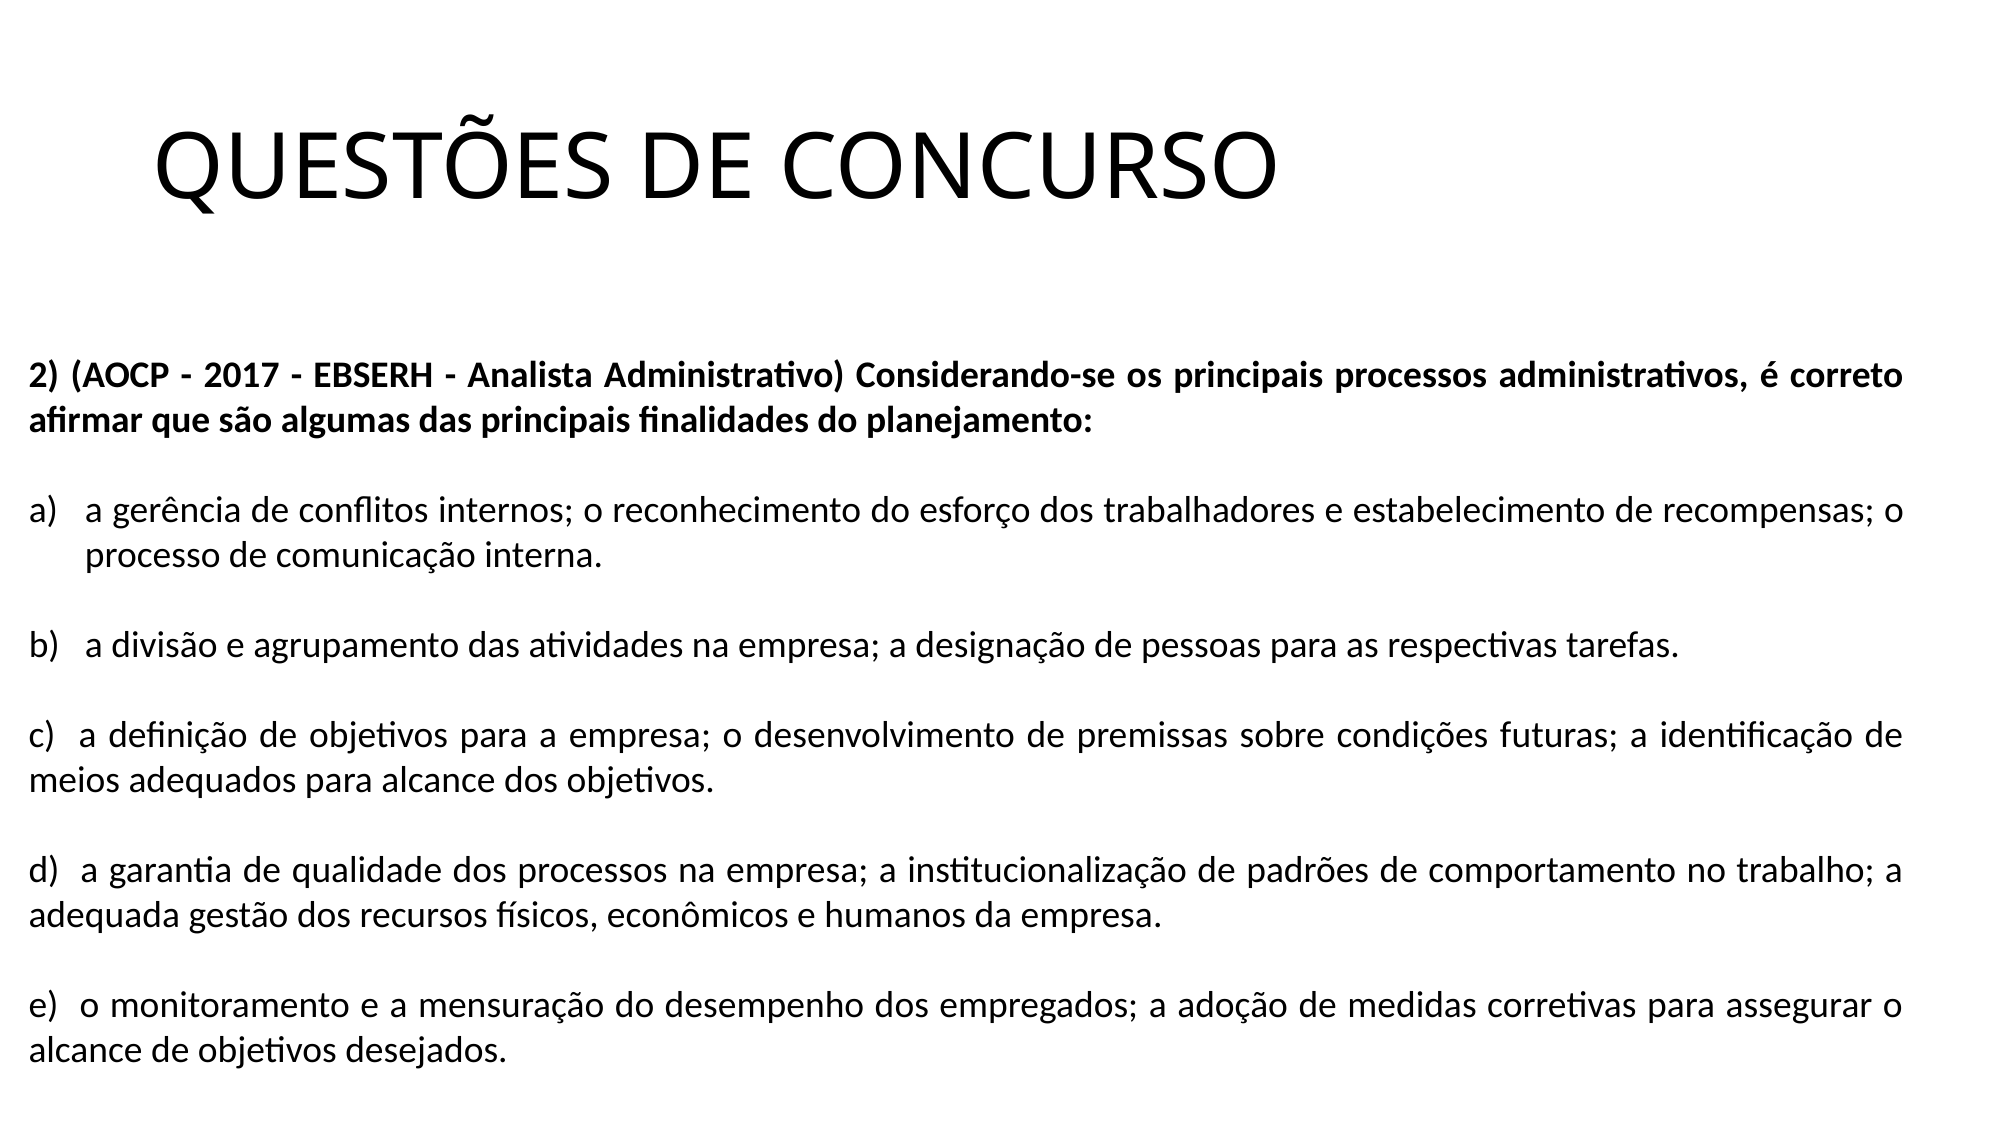

# QUESTÕES DE CONCURSO
2) (AOCP - 2017 - EBSERH - Analista Administrativo) Considerando-se os principais processos administrativos, é correto afirmar que são algumas das principais finalidades do planejamento:
a gerência de conflitos internos; o reconhecimento do esforço dos trabalhadores e estabelecimento de recompensas; o processo de comunicação interna.
a divisão e agrupamento das atividades na empresa; a designação de pessoas para as respectivas tarefas.
c) a definição de objetivos para a empresa; o desenvolvimento de premissas sobre condições futuras; a identificação de meios adequados para alcance dos objetivos.
d) a garantia de qualidade dos processos na empresa; a institucionalização de padrões de comportamento no trabalho; a adequada gestão dos recursos físicos, econômicos e humanos da empresa.
e) o monitoramento e a mensuração do desempenho dos empregados; a adoção de medidas corretivas para assegurar o alcance de objetivos desejados.